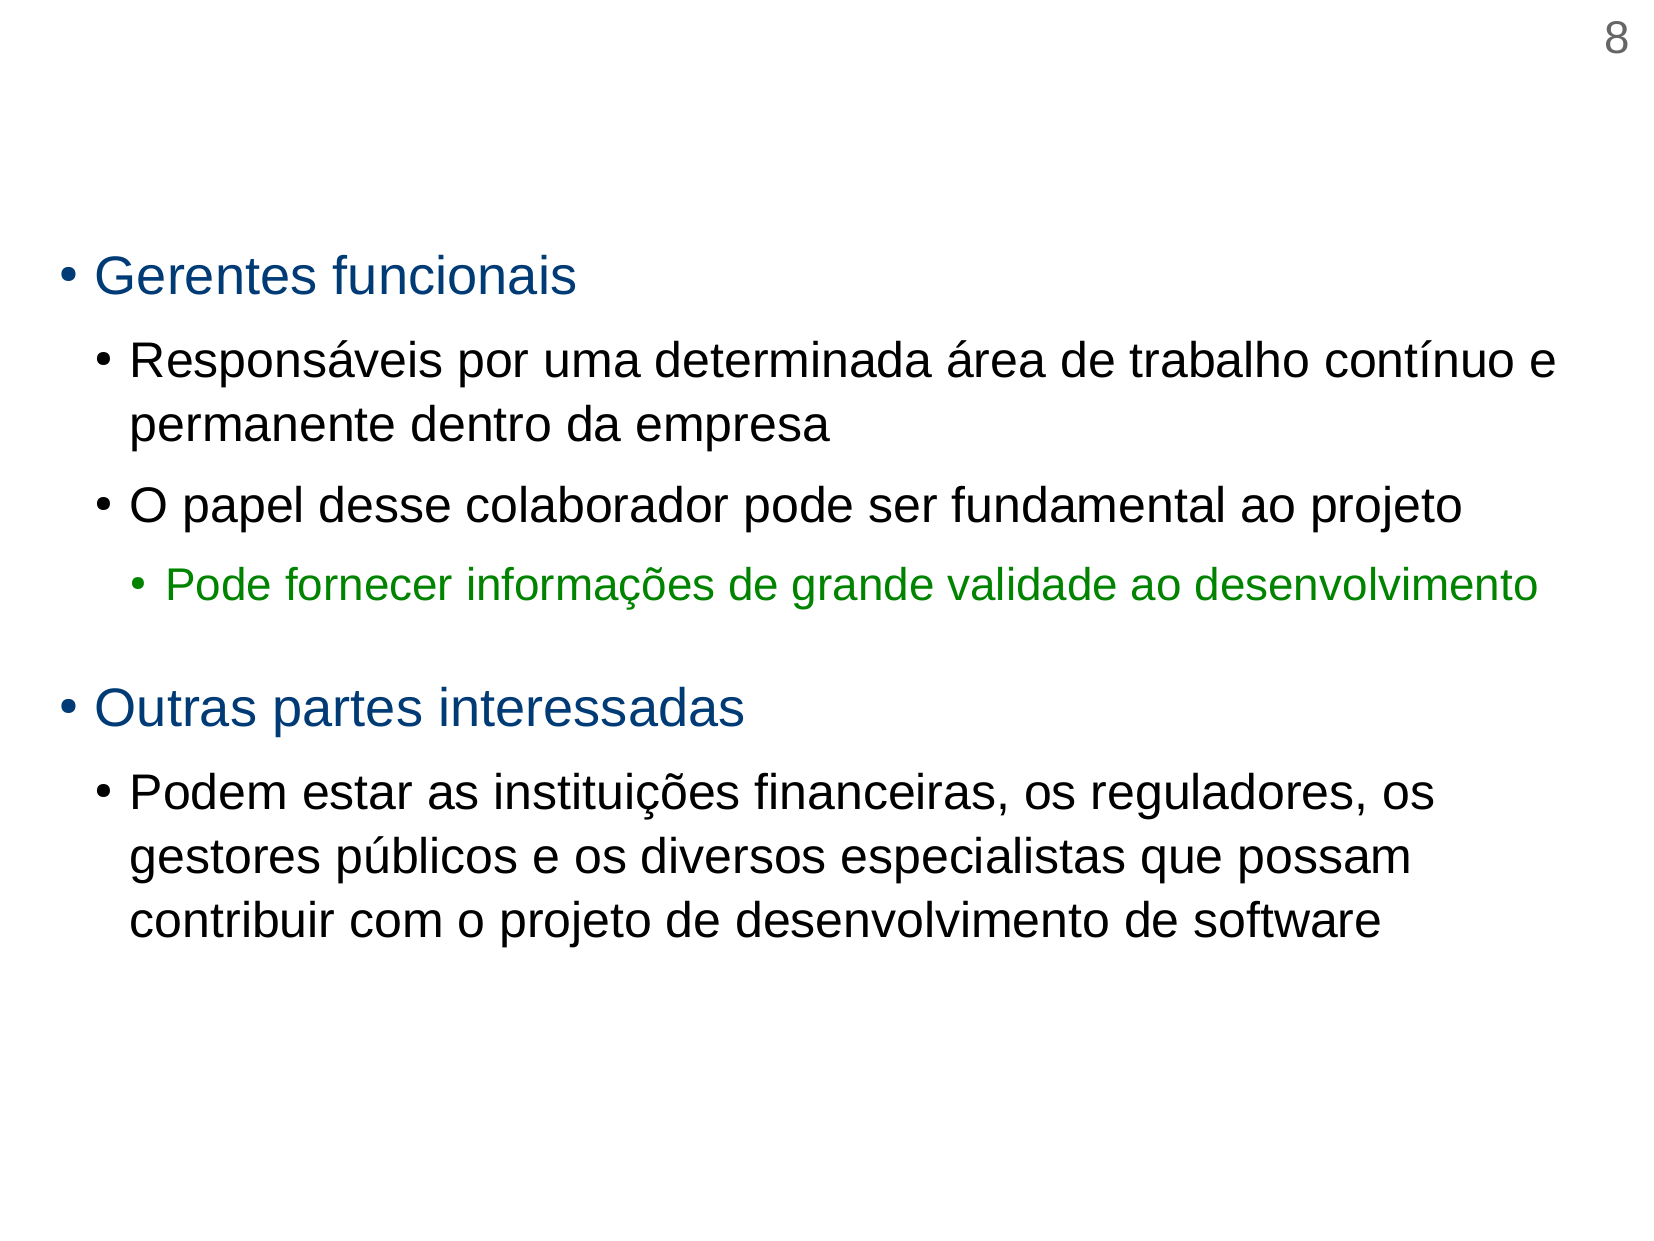

8
#
Gerentes funcionais
Responsáveis por uma determinada área de trabalho contínuo e permanente dentro da empresa
O papel desse colaborador pode ser fundamental ao projeto
Pode fornecer informações de grande validade ao desenvolvimento
Outras partes interessadas
Podem estar as instituições financeiras, os reguladores, os gestores públicos e os diversos especialistas que possam contribuir com o projeto de desenvolvimento de software